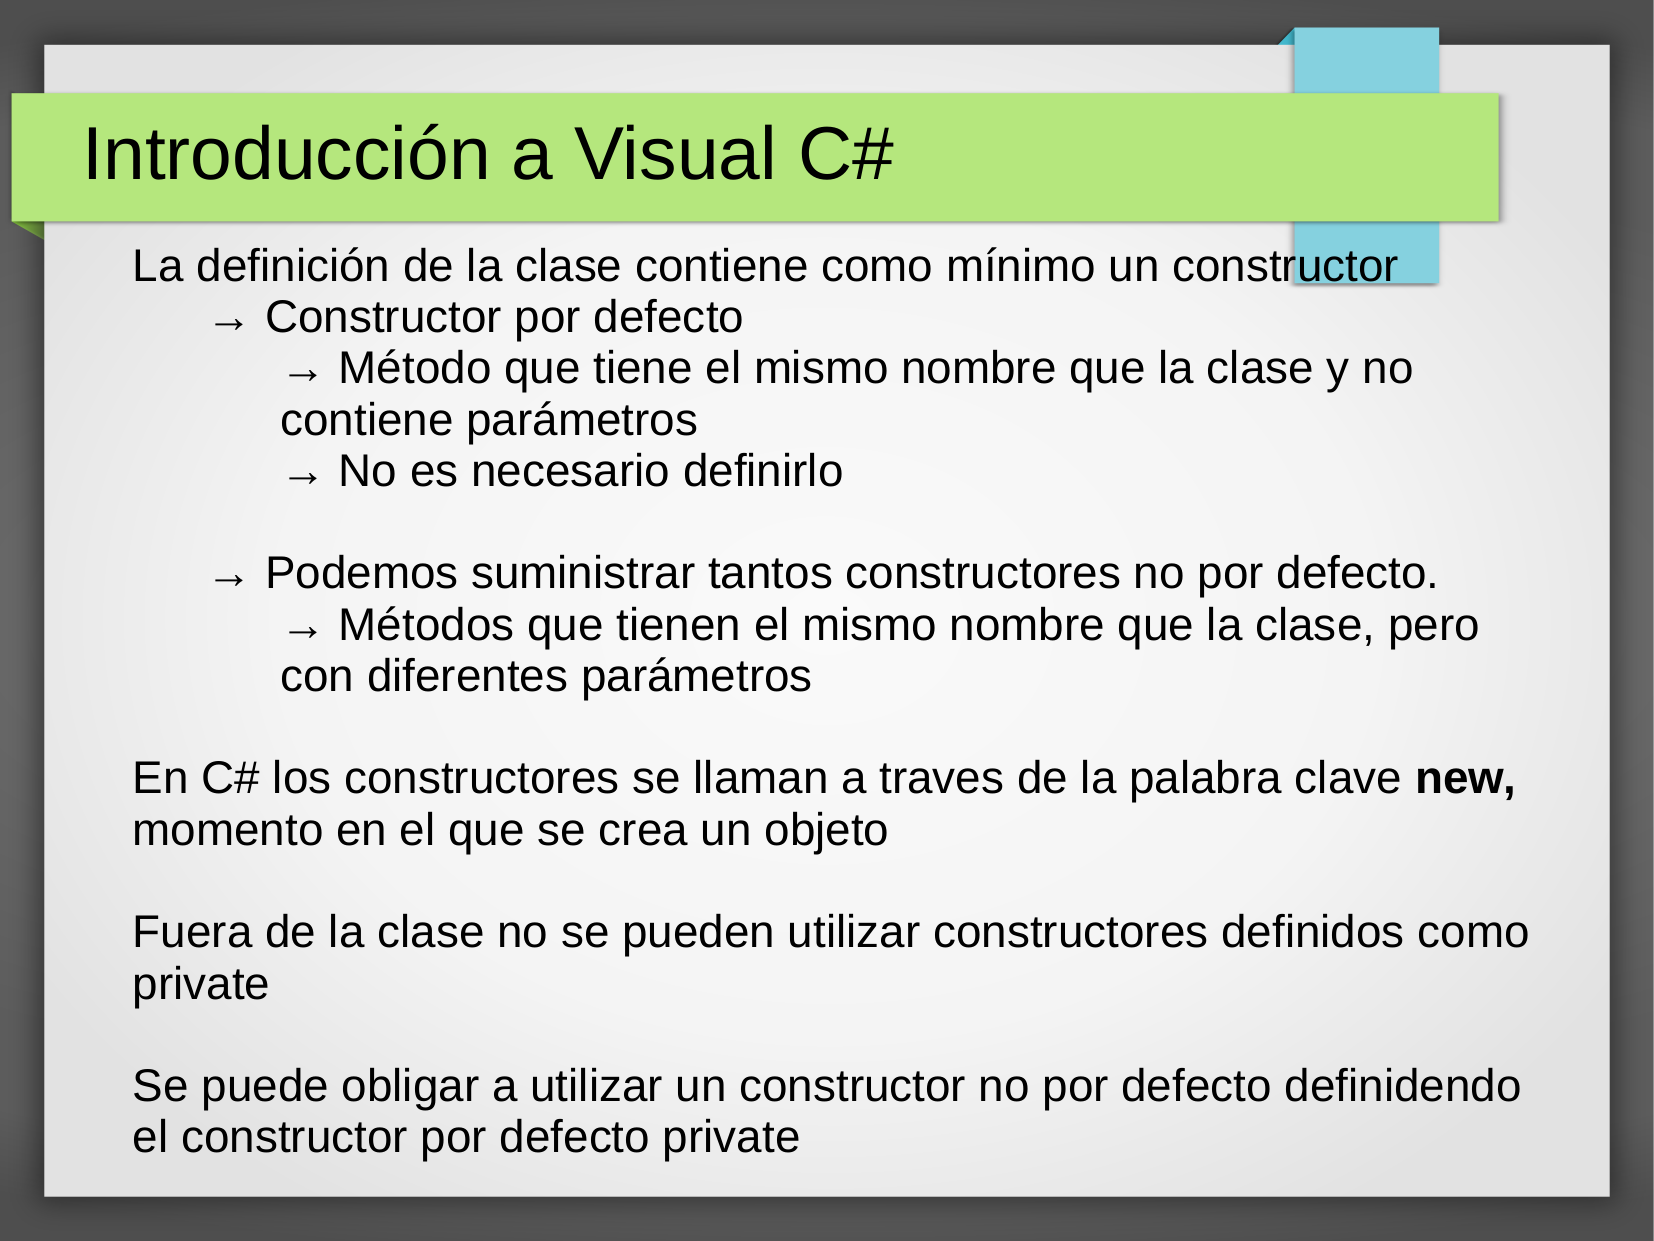

# Introducción a Visual C#
	La definición de la clase contiene como mínimo un constructor
		→ Constructor por defecto
			→ Método que tiene el mismo nombre que la clase y no 					contiene parámetros
			→ No es necesario definirlo
		→ Podemos suministrar tantos constructores no por defecto.
			→ Métodos que tienen el mismo nombre que la clase, pero 				con diferentes parámetros
	En C# los constructores se llaman a traves de la palabra clave new, 		momento en el que se crea un objeto
	Fuera de la clase no se pueden utilizar constructores definidos como 	private
	Se puede obligar a utilizar un constructor no por defecto definidendo 	el constructor por defecto private